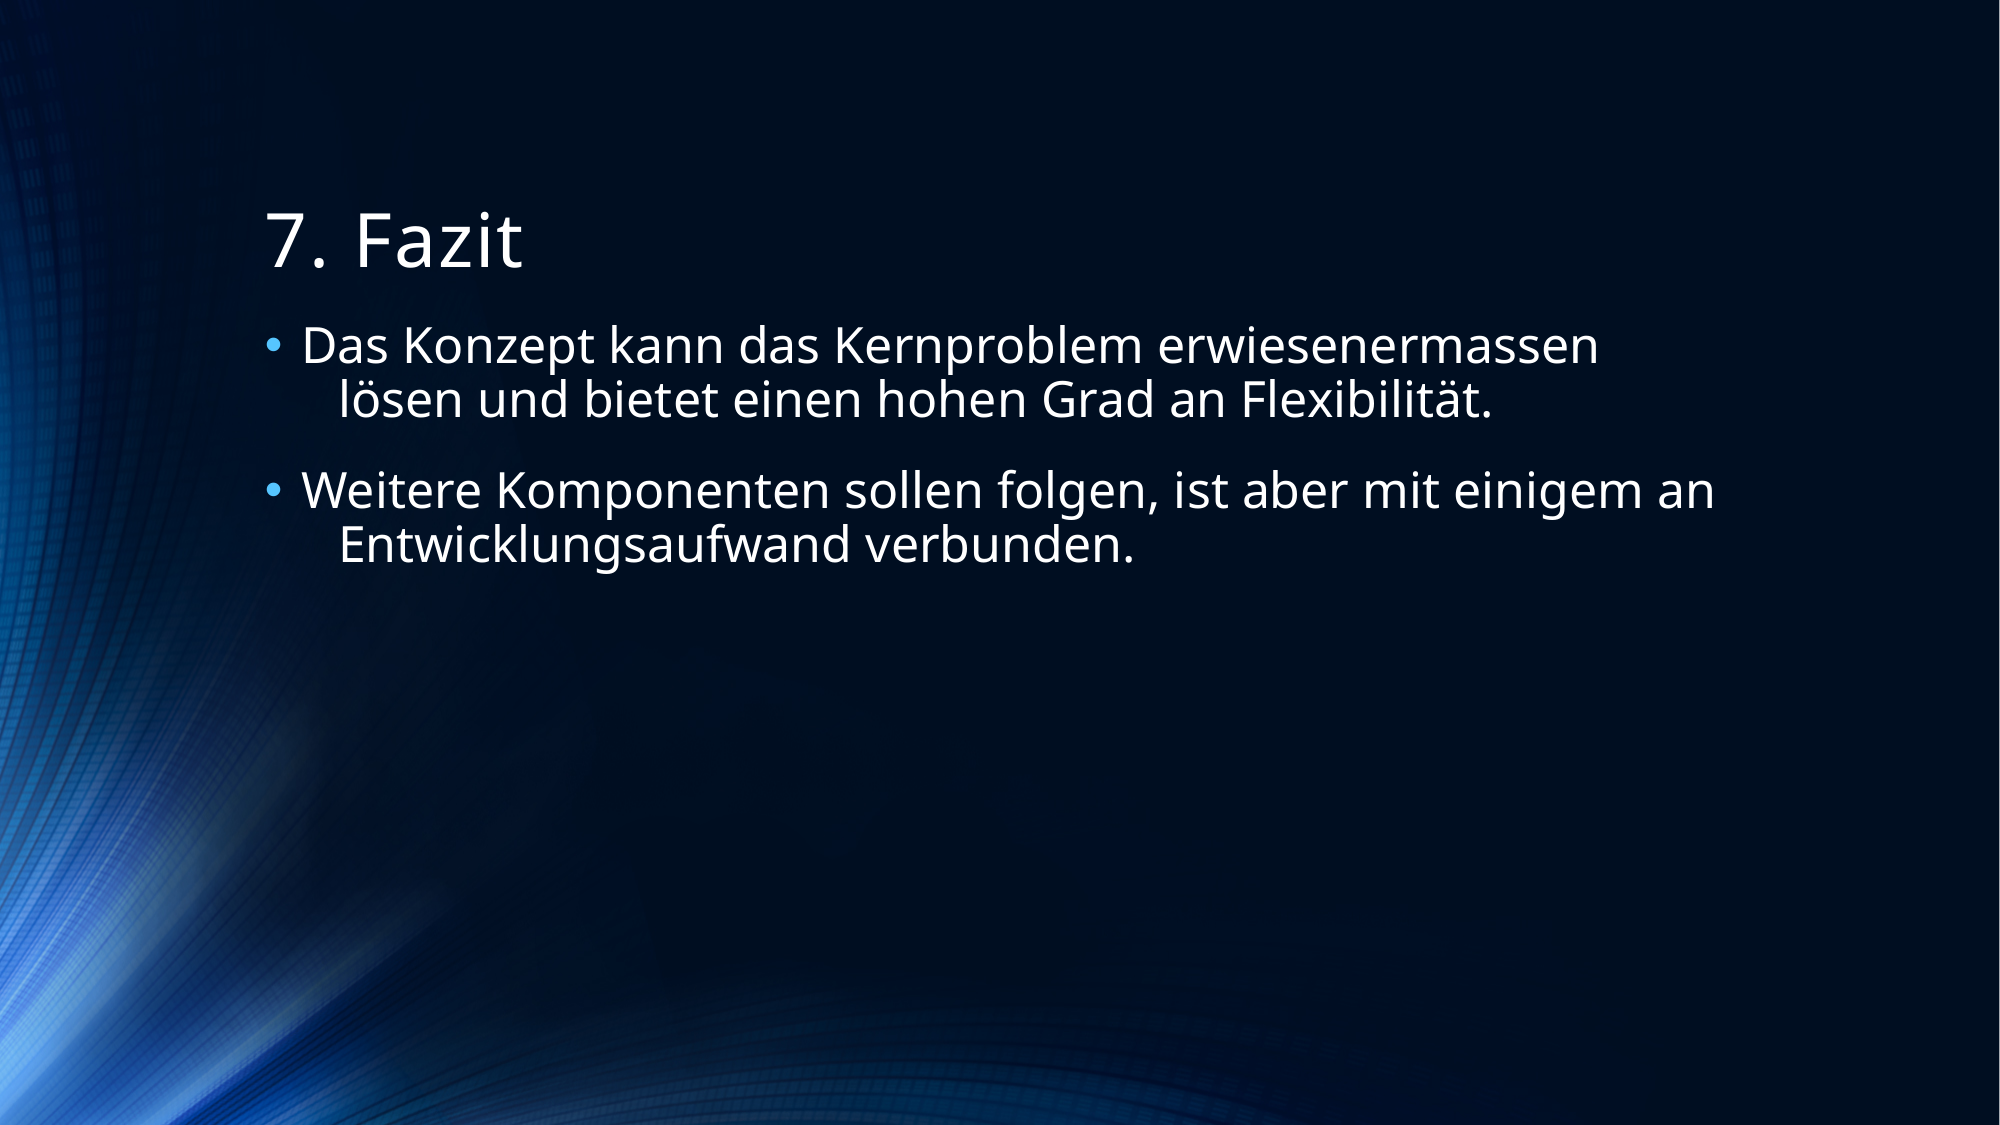

# 7. Fazit
Das Konzept kann das Kernproblem erwiesenermassen lösen und bietet einen hohen Grad an Flexibilität.
Weitere Komponenten sollen folgen, ist aber mit einigem an Entwicklungsaufwand verbunden.